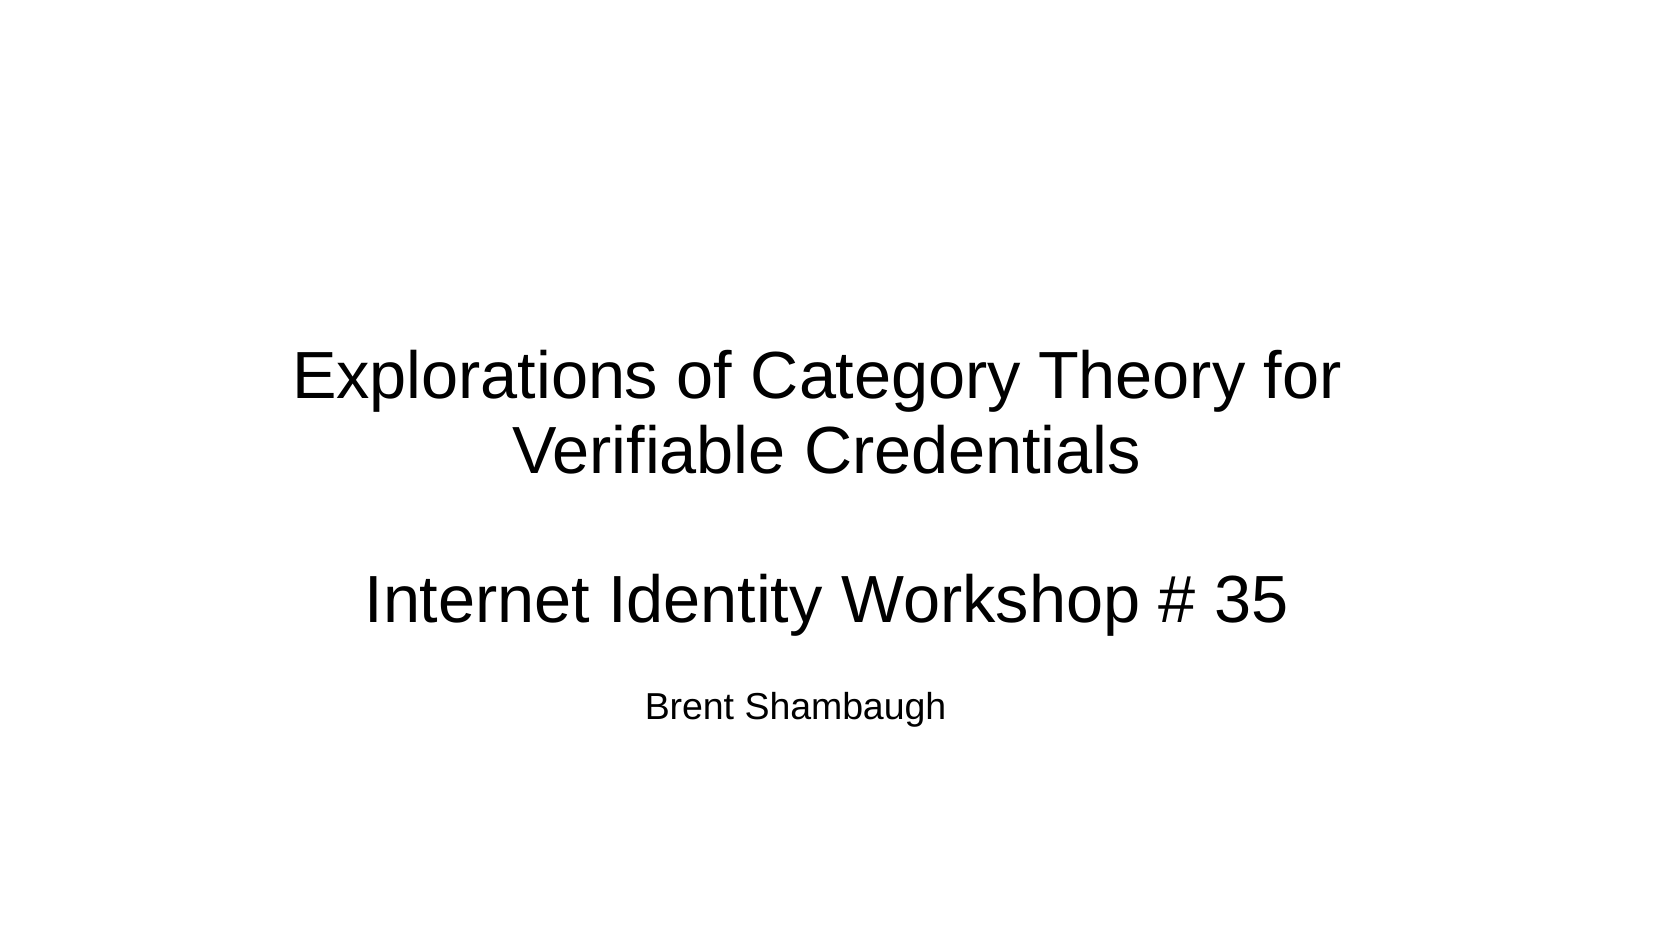

#
Explorations of Category Theory for
Verifiable Credentials
Internet Identity Workshop # 35
Brent Shambaugh